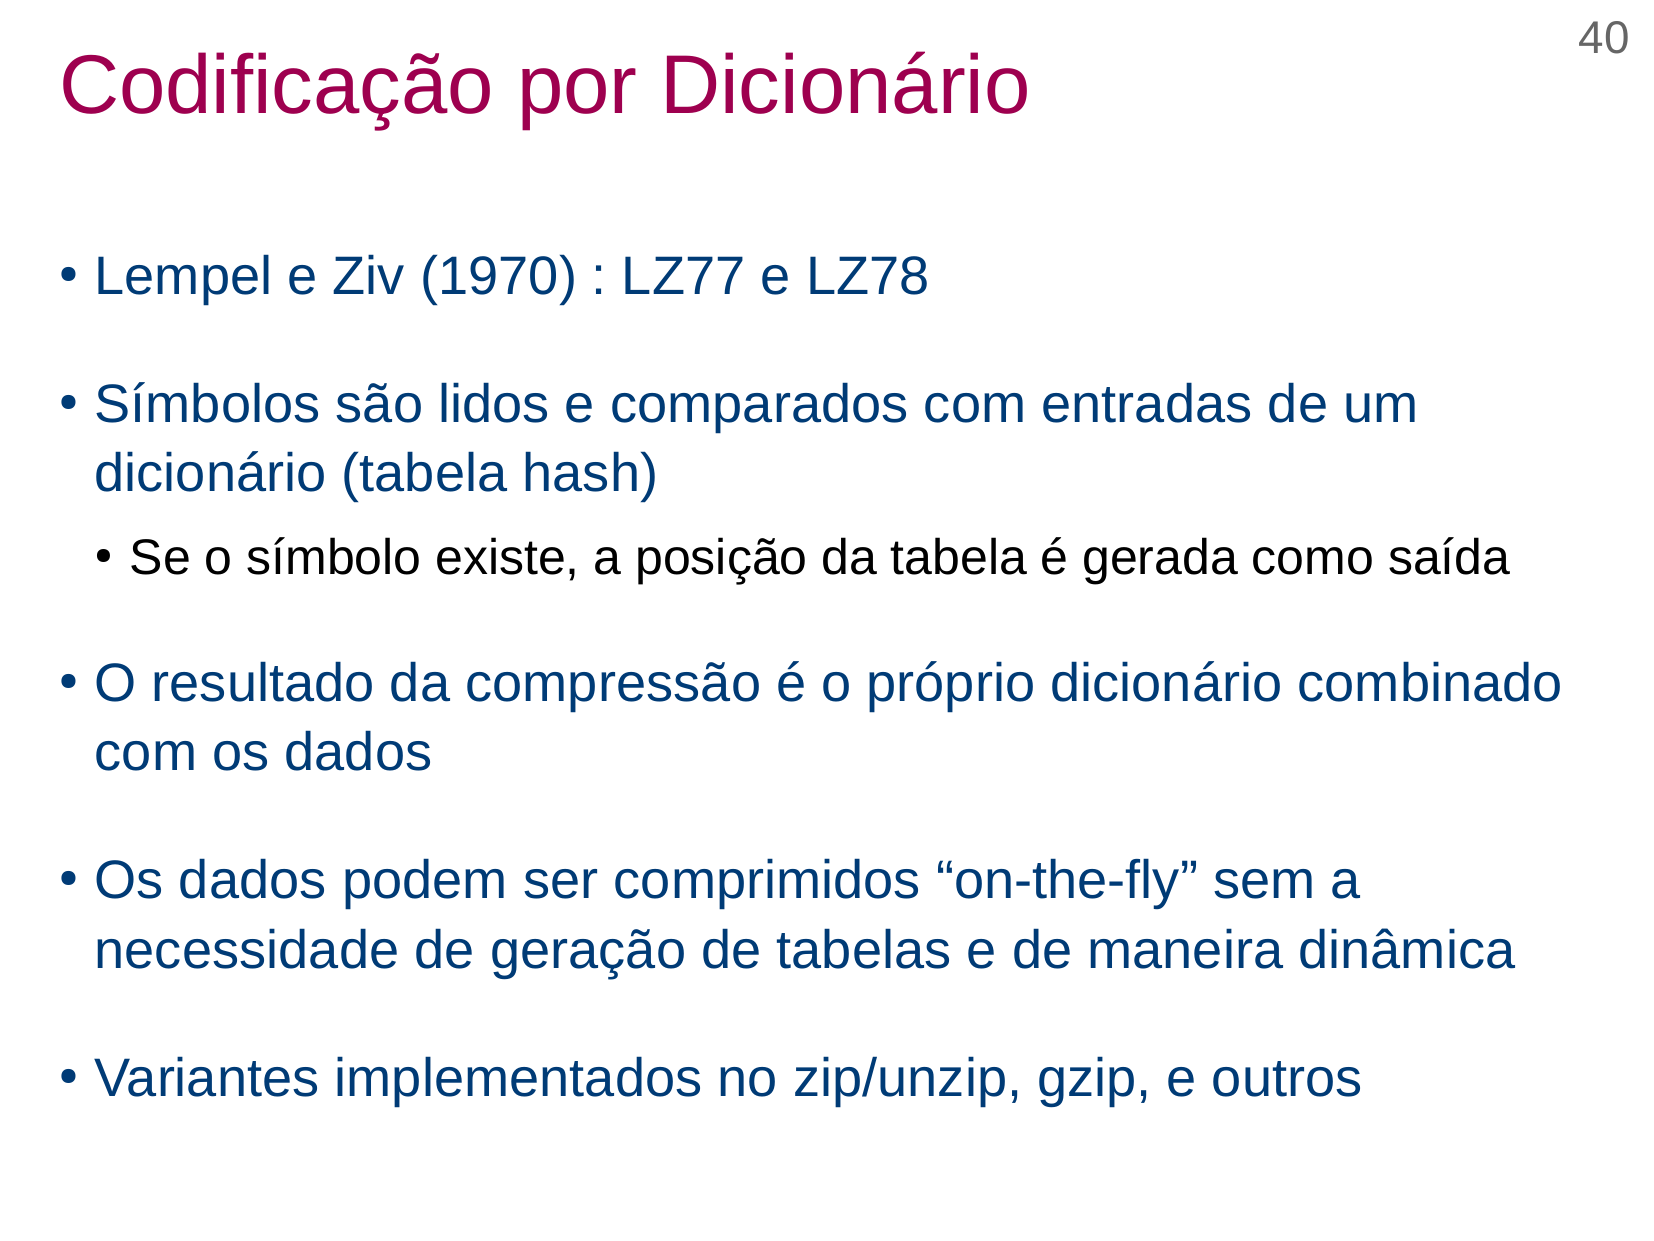

40
# Codificação por Dicionário
Lempel e Ziv (1970) : LZ77 e LZ78
Símbolos são lidos e comparados com entradas de um dicionário (tabela hash)
Se o símbolo existe, a posição da tabela é gerada como saída
O resultado da compressão é o próprio dicionário combinado com os dados
Os dados podem ser comprimidos “on-the-fly” sem a necessidade de geração de tabelas e de maneira dinâmica
Variantes implementados no zip/unzip, gzip, e outros